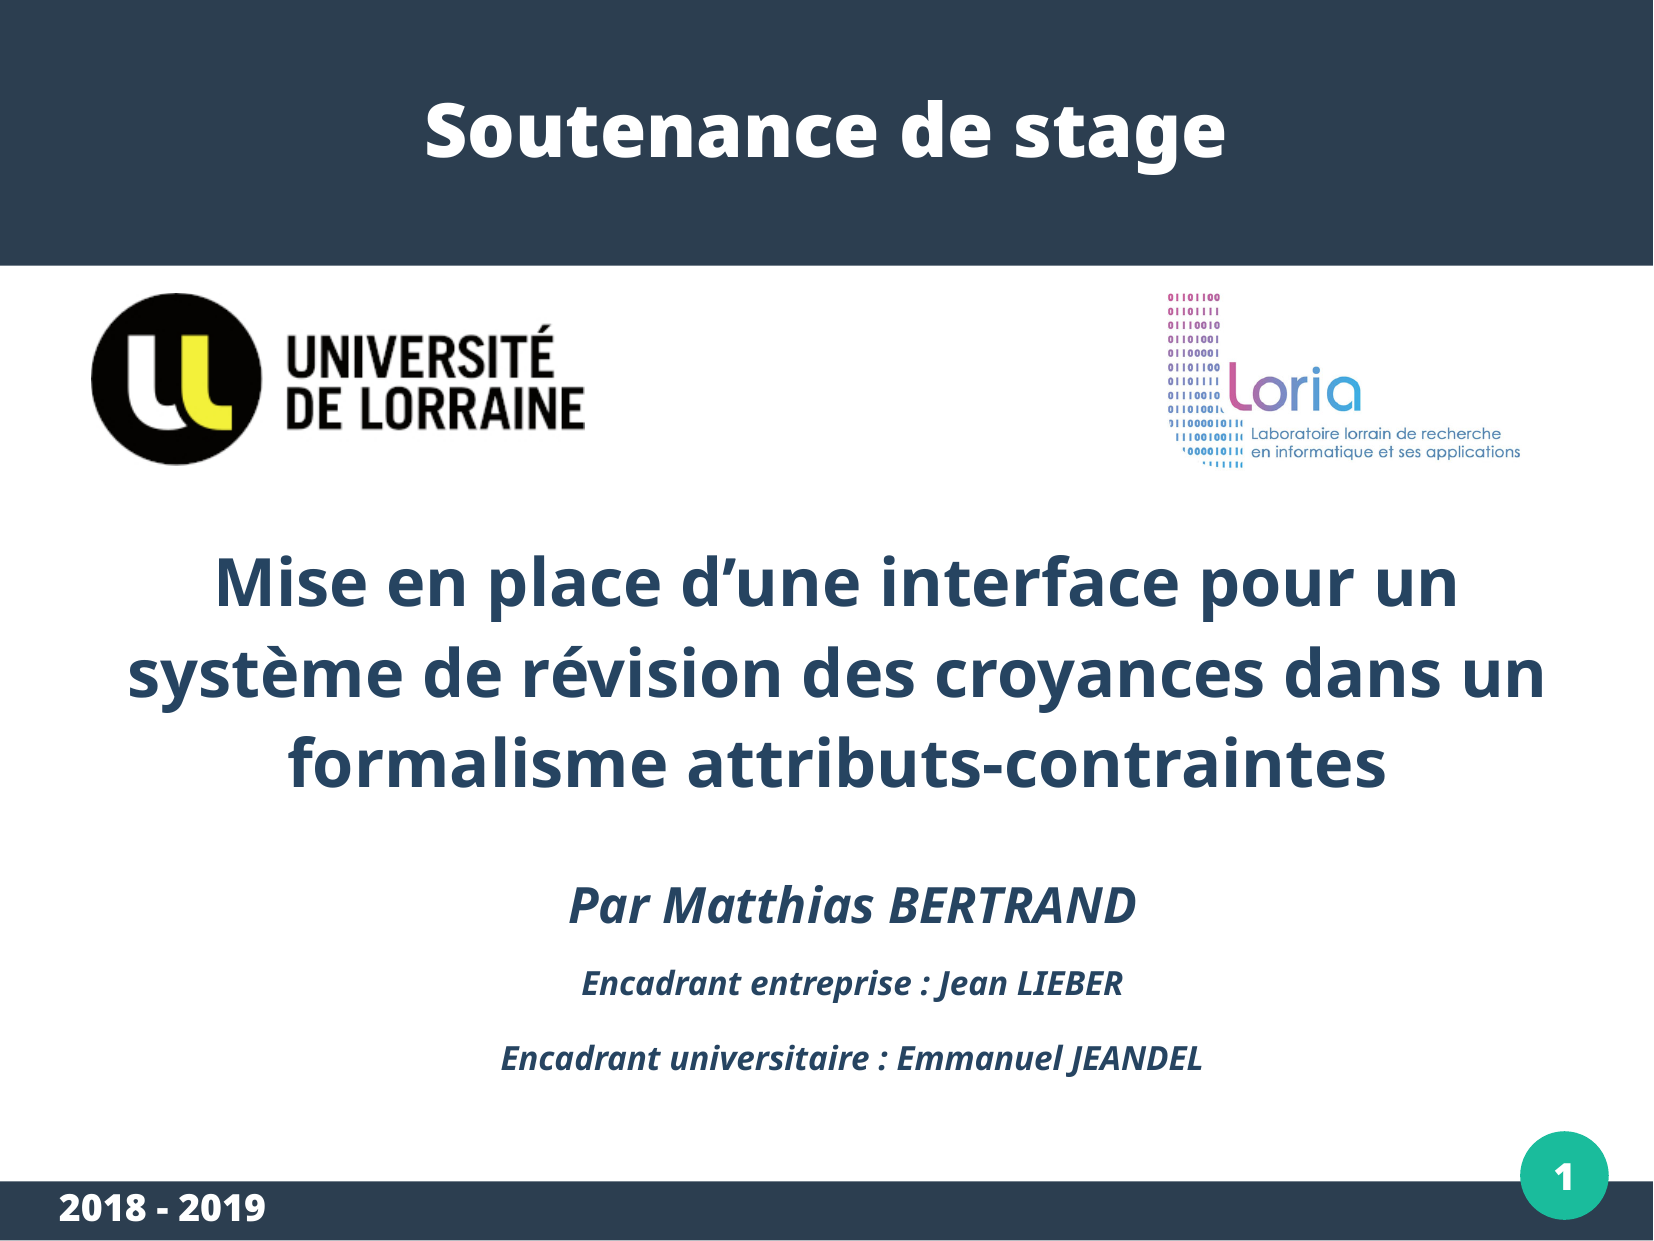

# Soutenance de stage
Mise en place d’une interface pour un système de révision des croyances dans un formalisme attributs-contraintes
Par Matthias BERTRAND
Encadrant entreprise : Jean LIEBER
Encadrant universitaire : Emmanuel JEANDEL
1
2018 - 2019